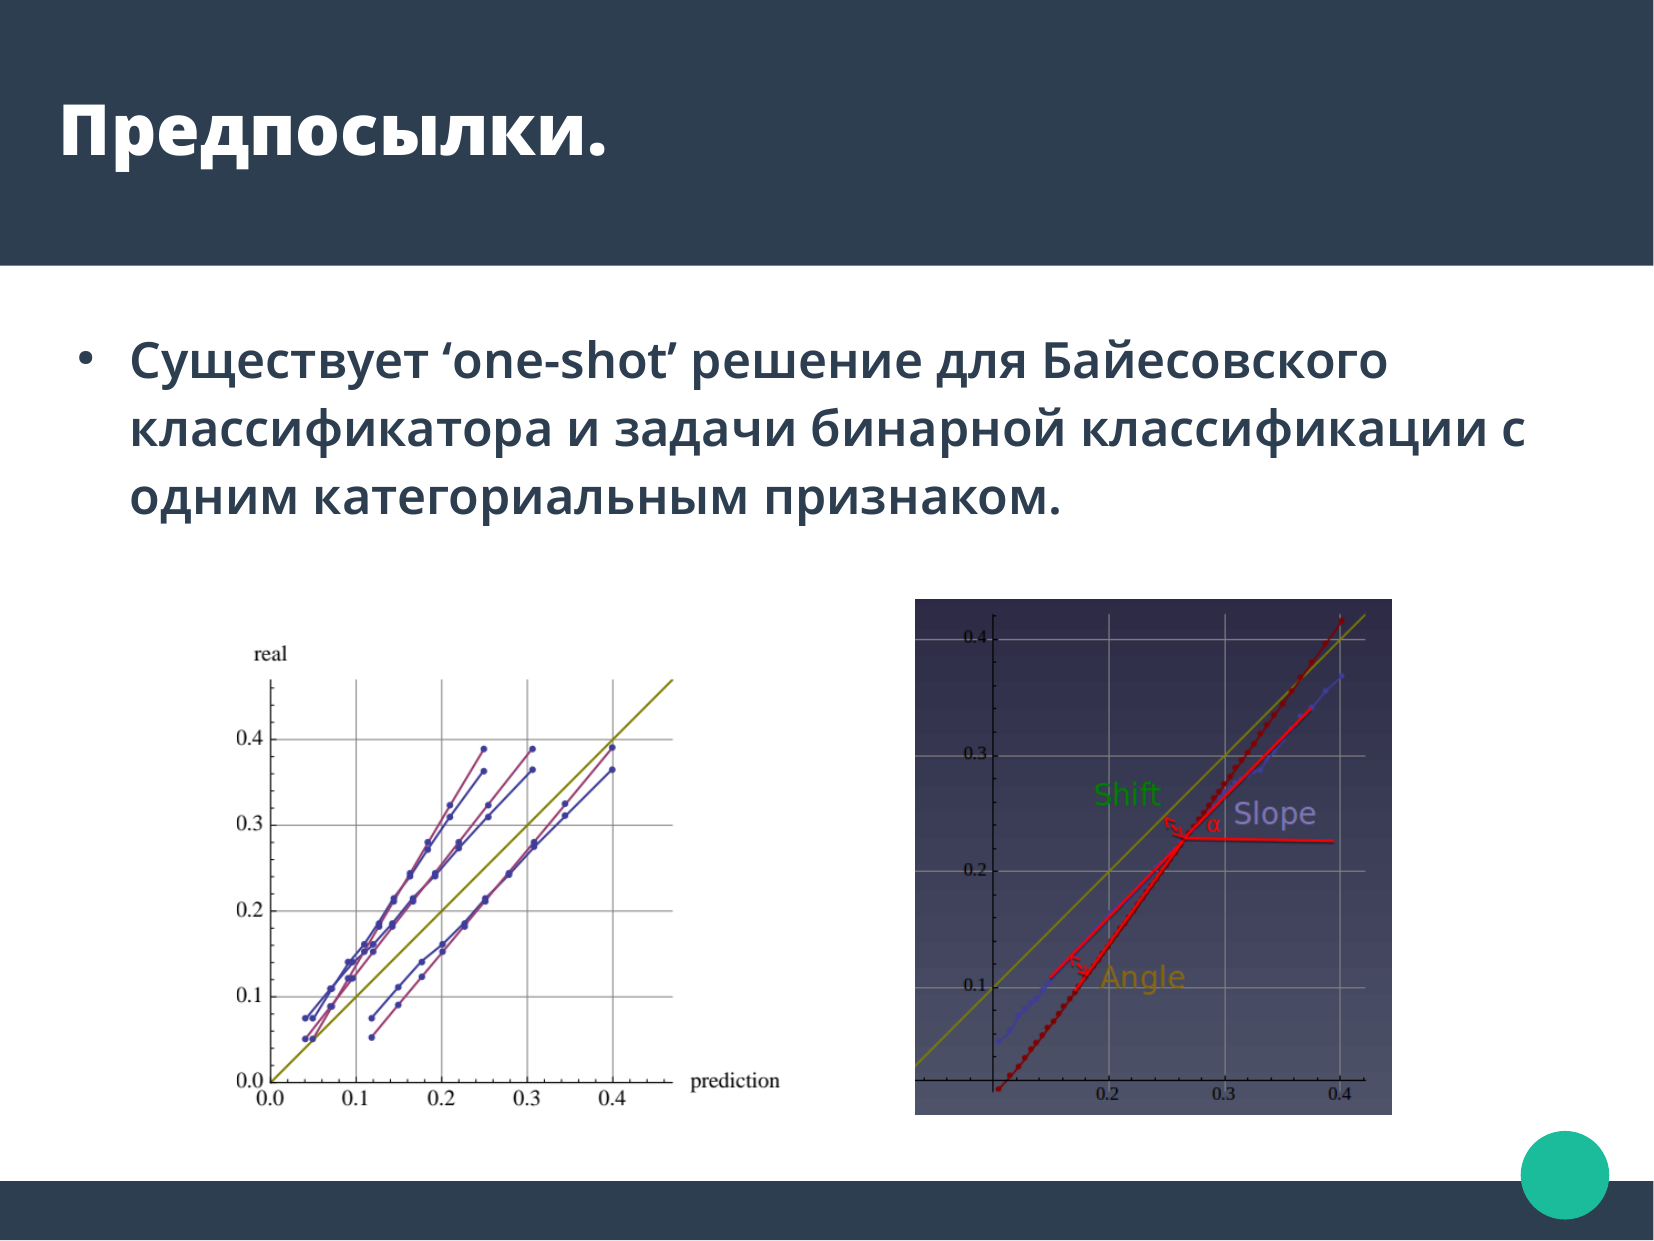

# Предпосылки.
Существует ‘one-shot’ решение для Байесовского классификатора и задачи бинарной классификации с одним категориальным признаком.